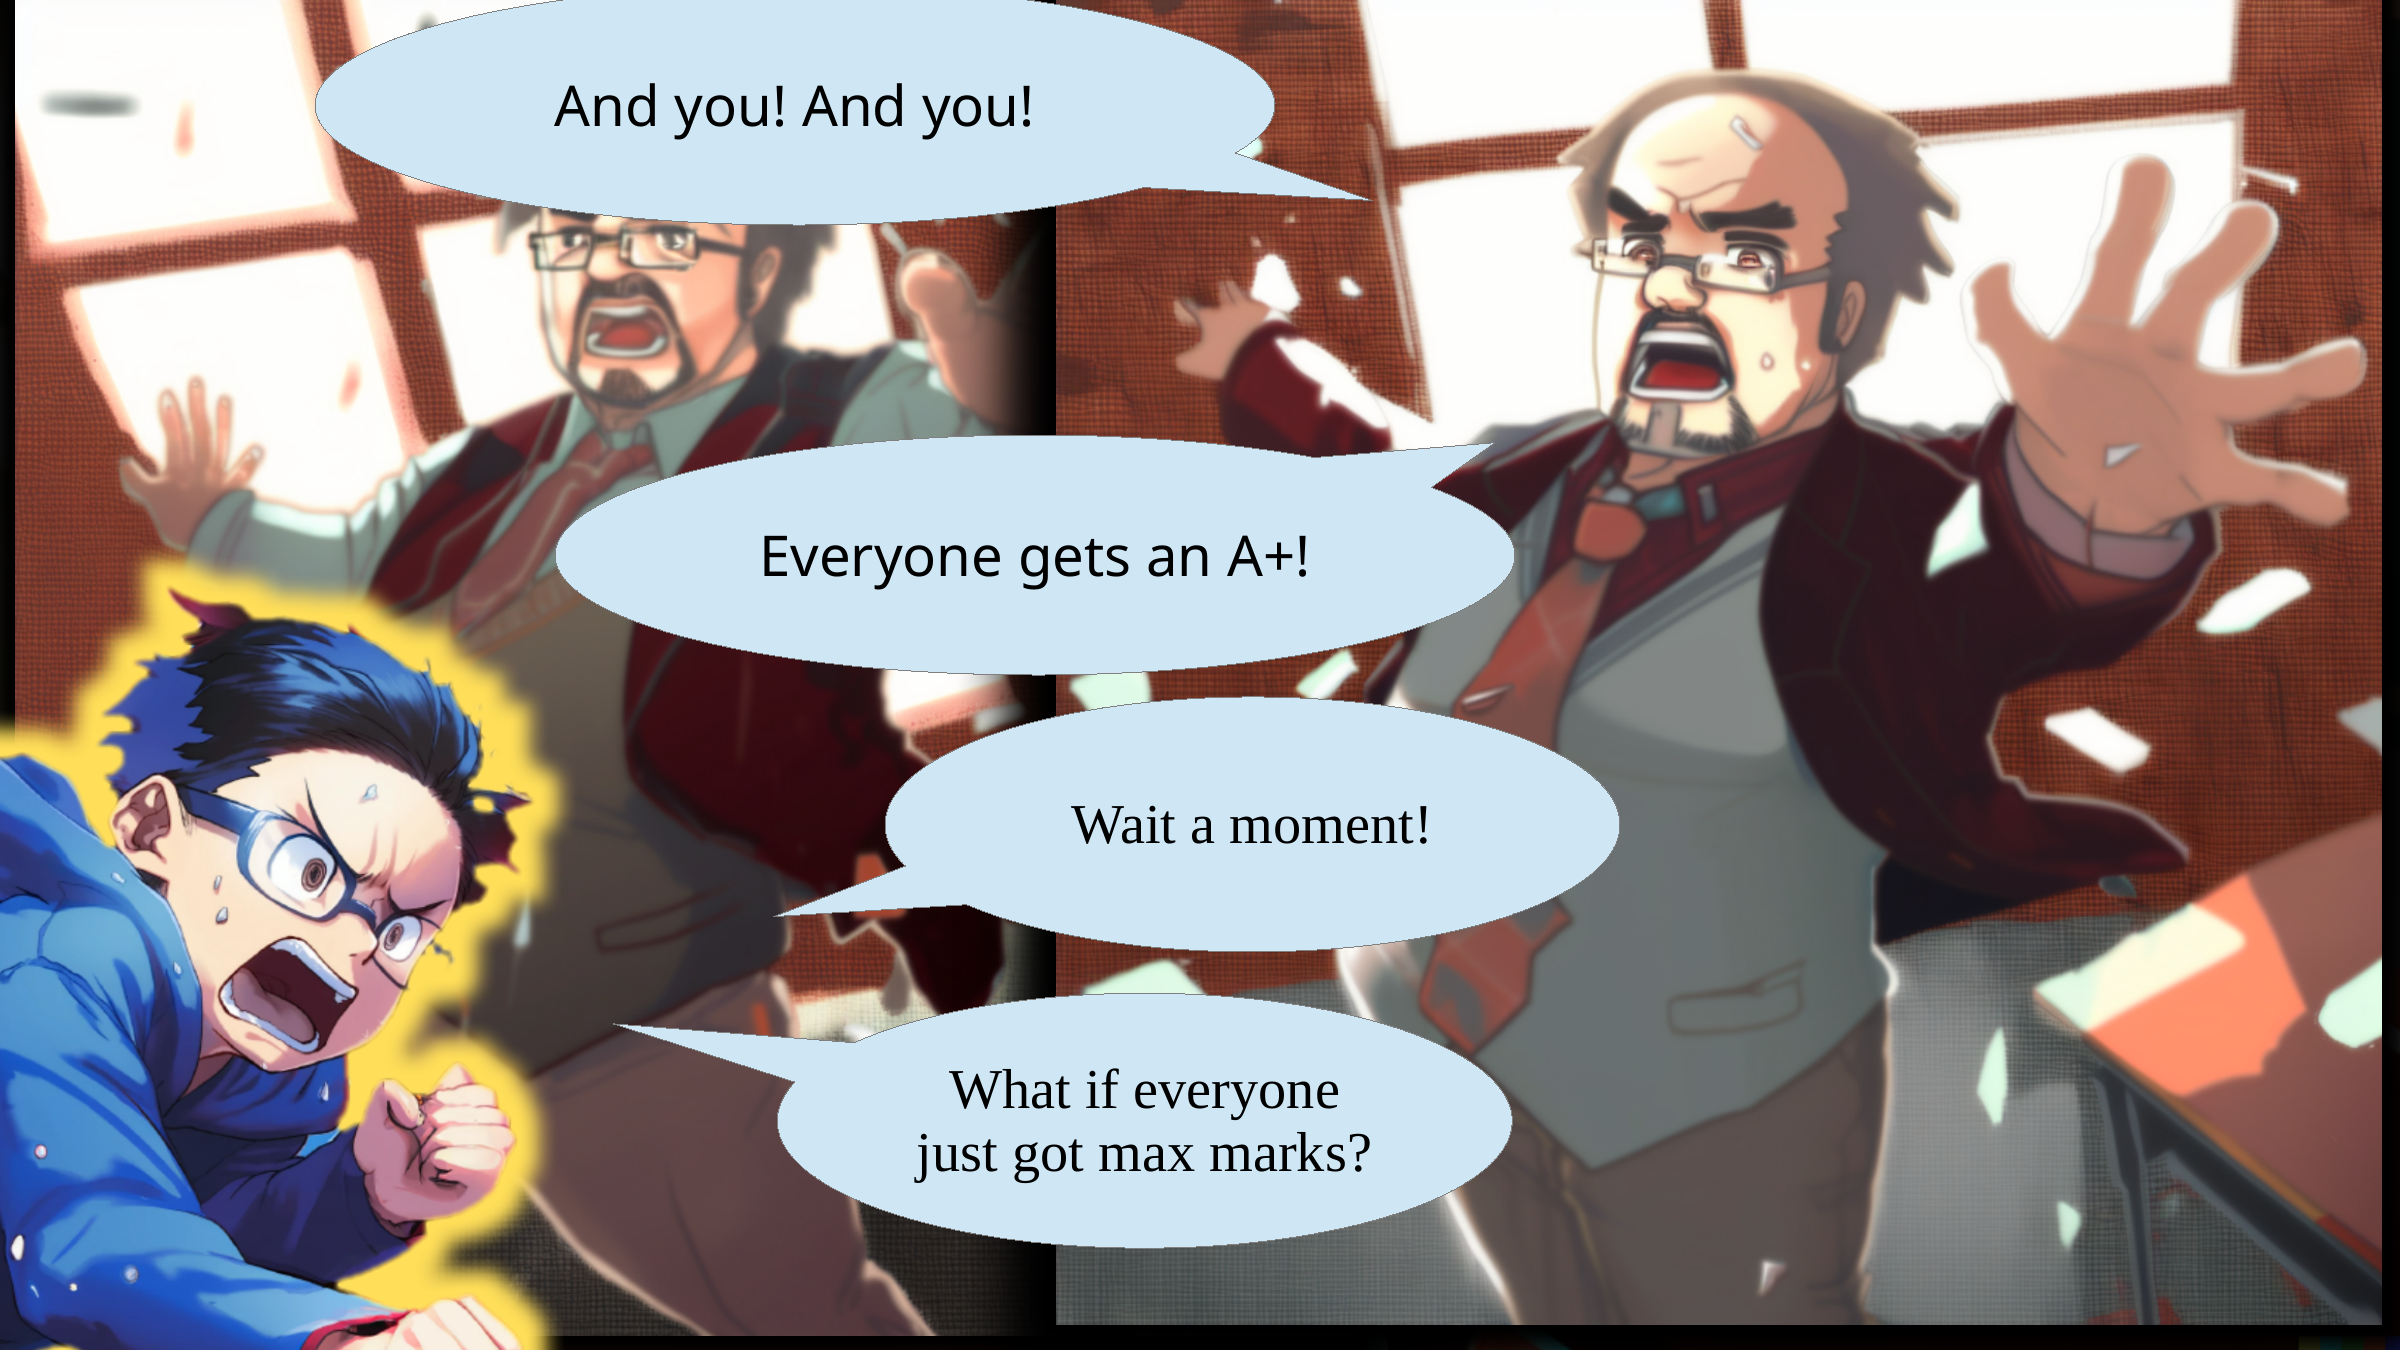

And you! And you!
Everyone gets an A+!
..And you get an A+ too!
 And you!
Wait a moment!
What if everyone
just got max marks?